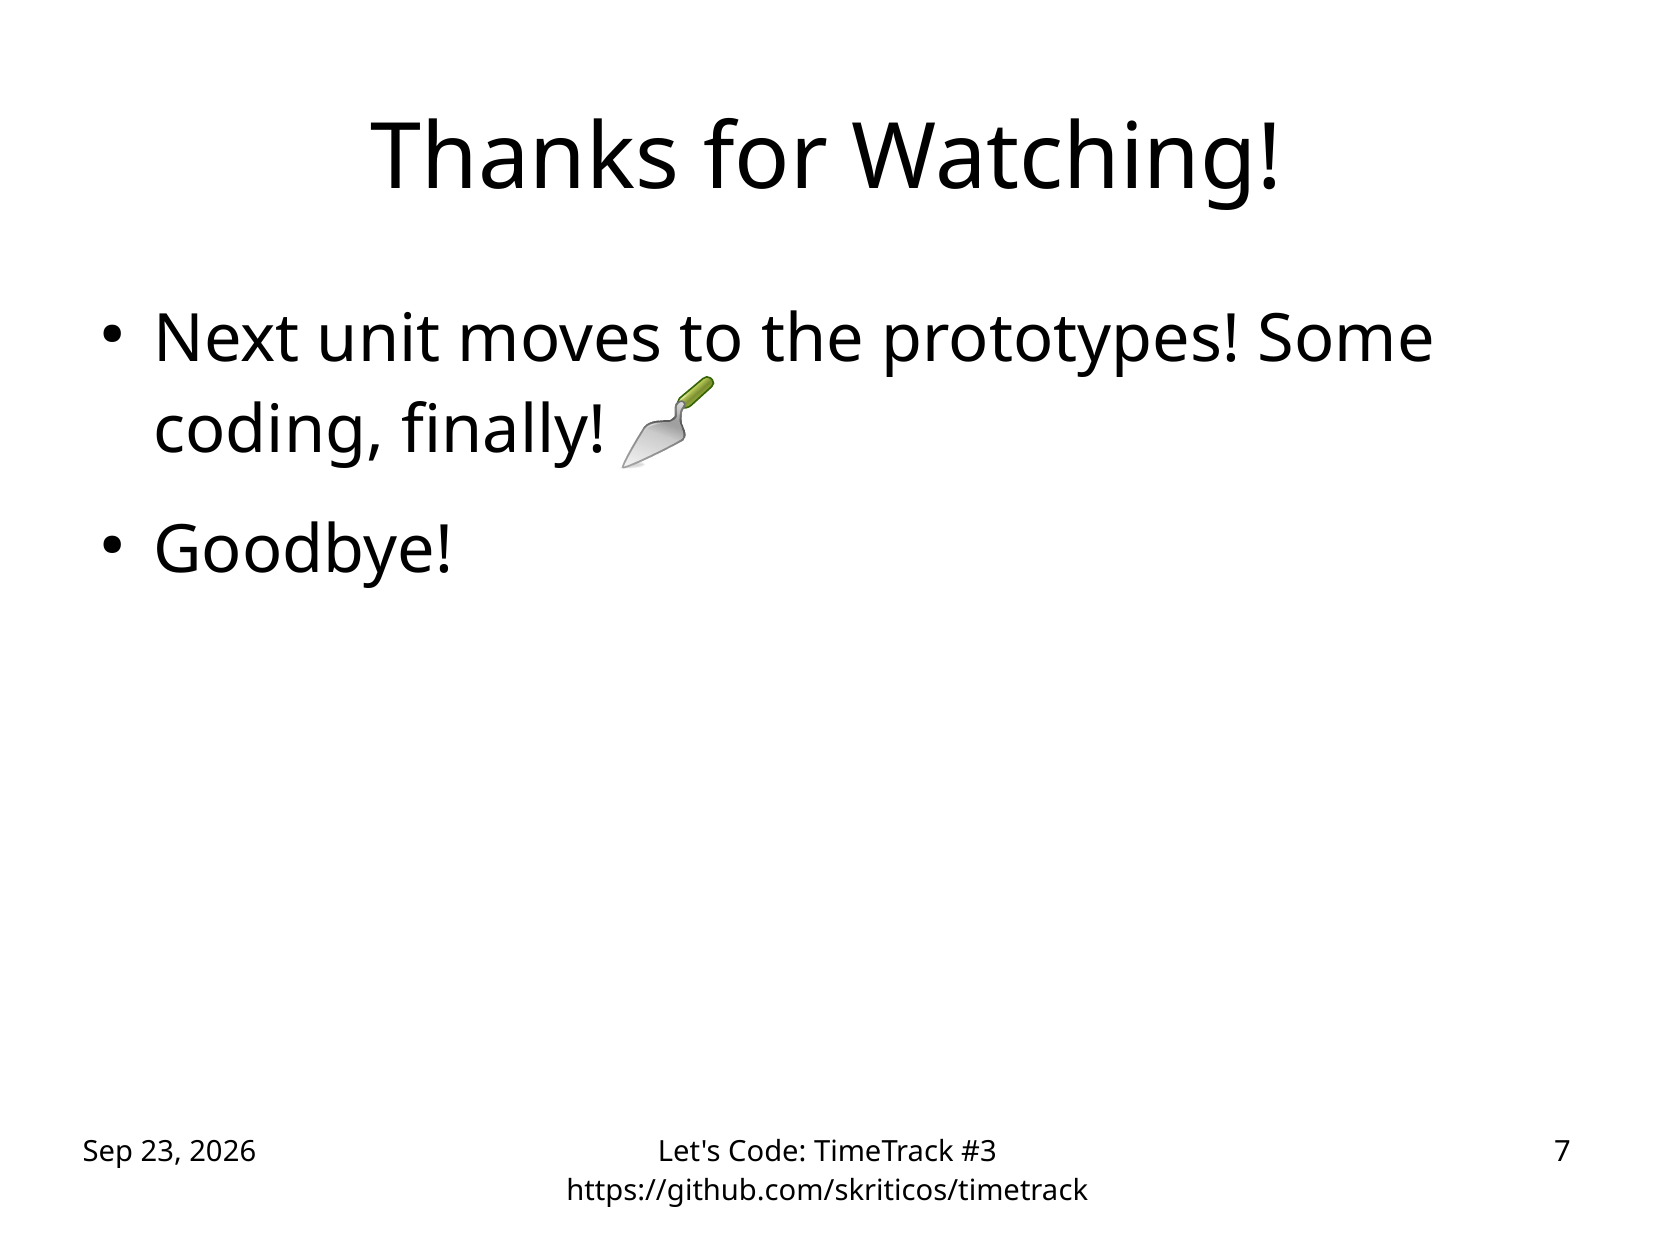

# Thanks for Watching!
Next unit moves to the prototypes! Some coding, finally!
Goodbye!
Let's Code: TimeTrack #1\n https://github.com/skriticos/timetrack
7